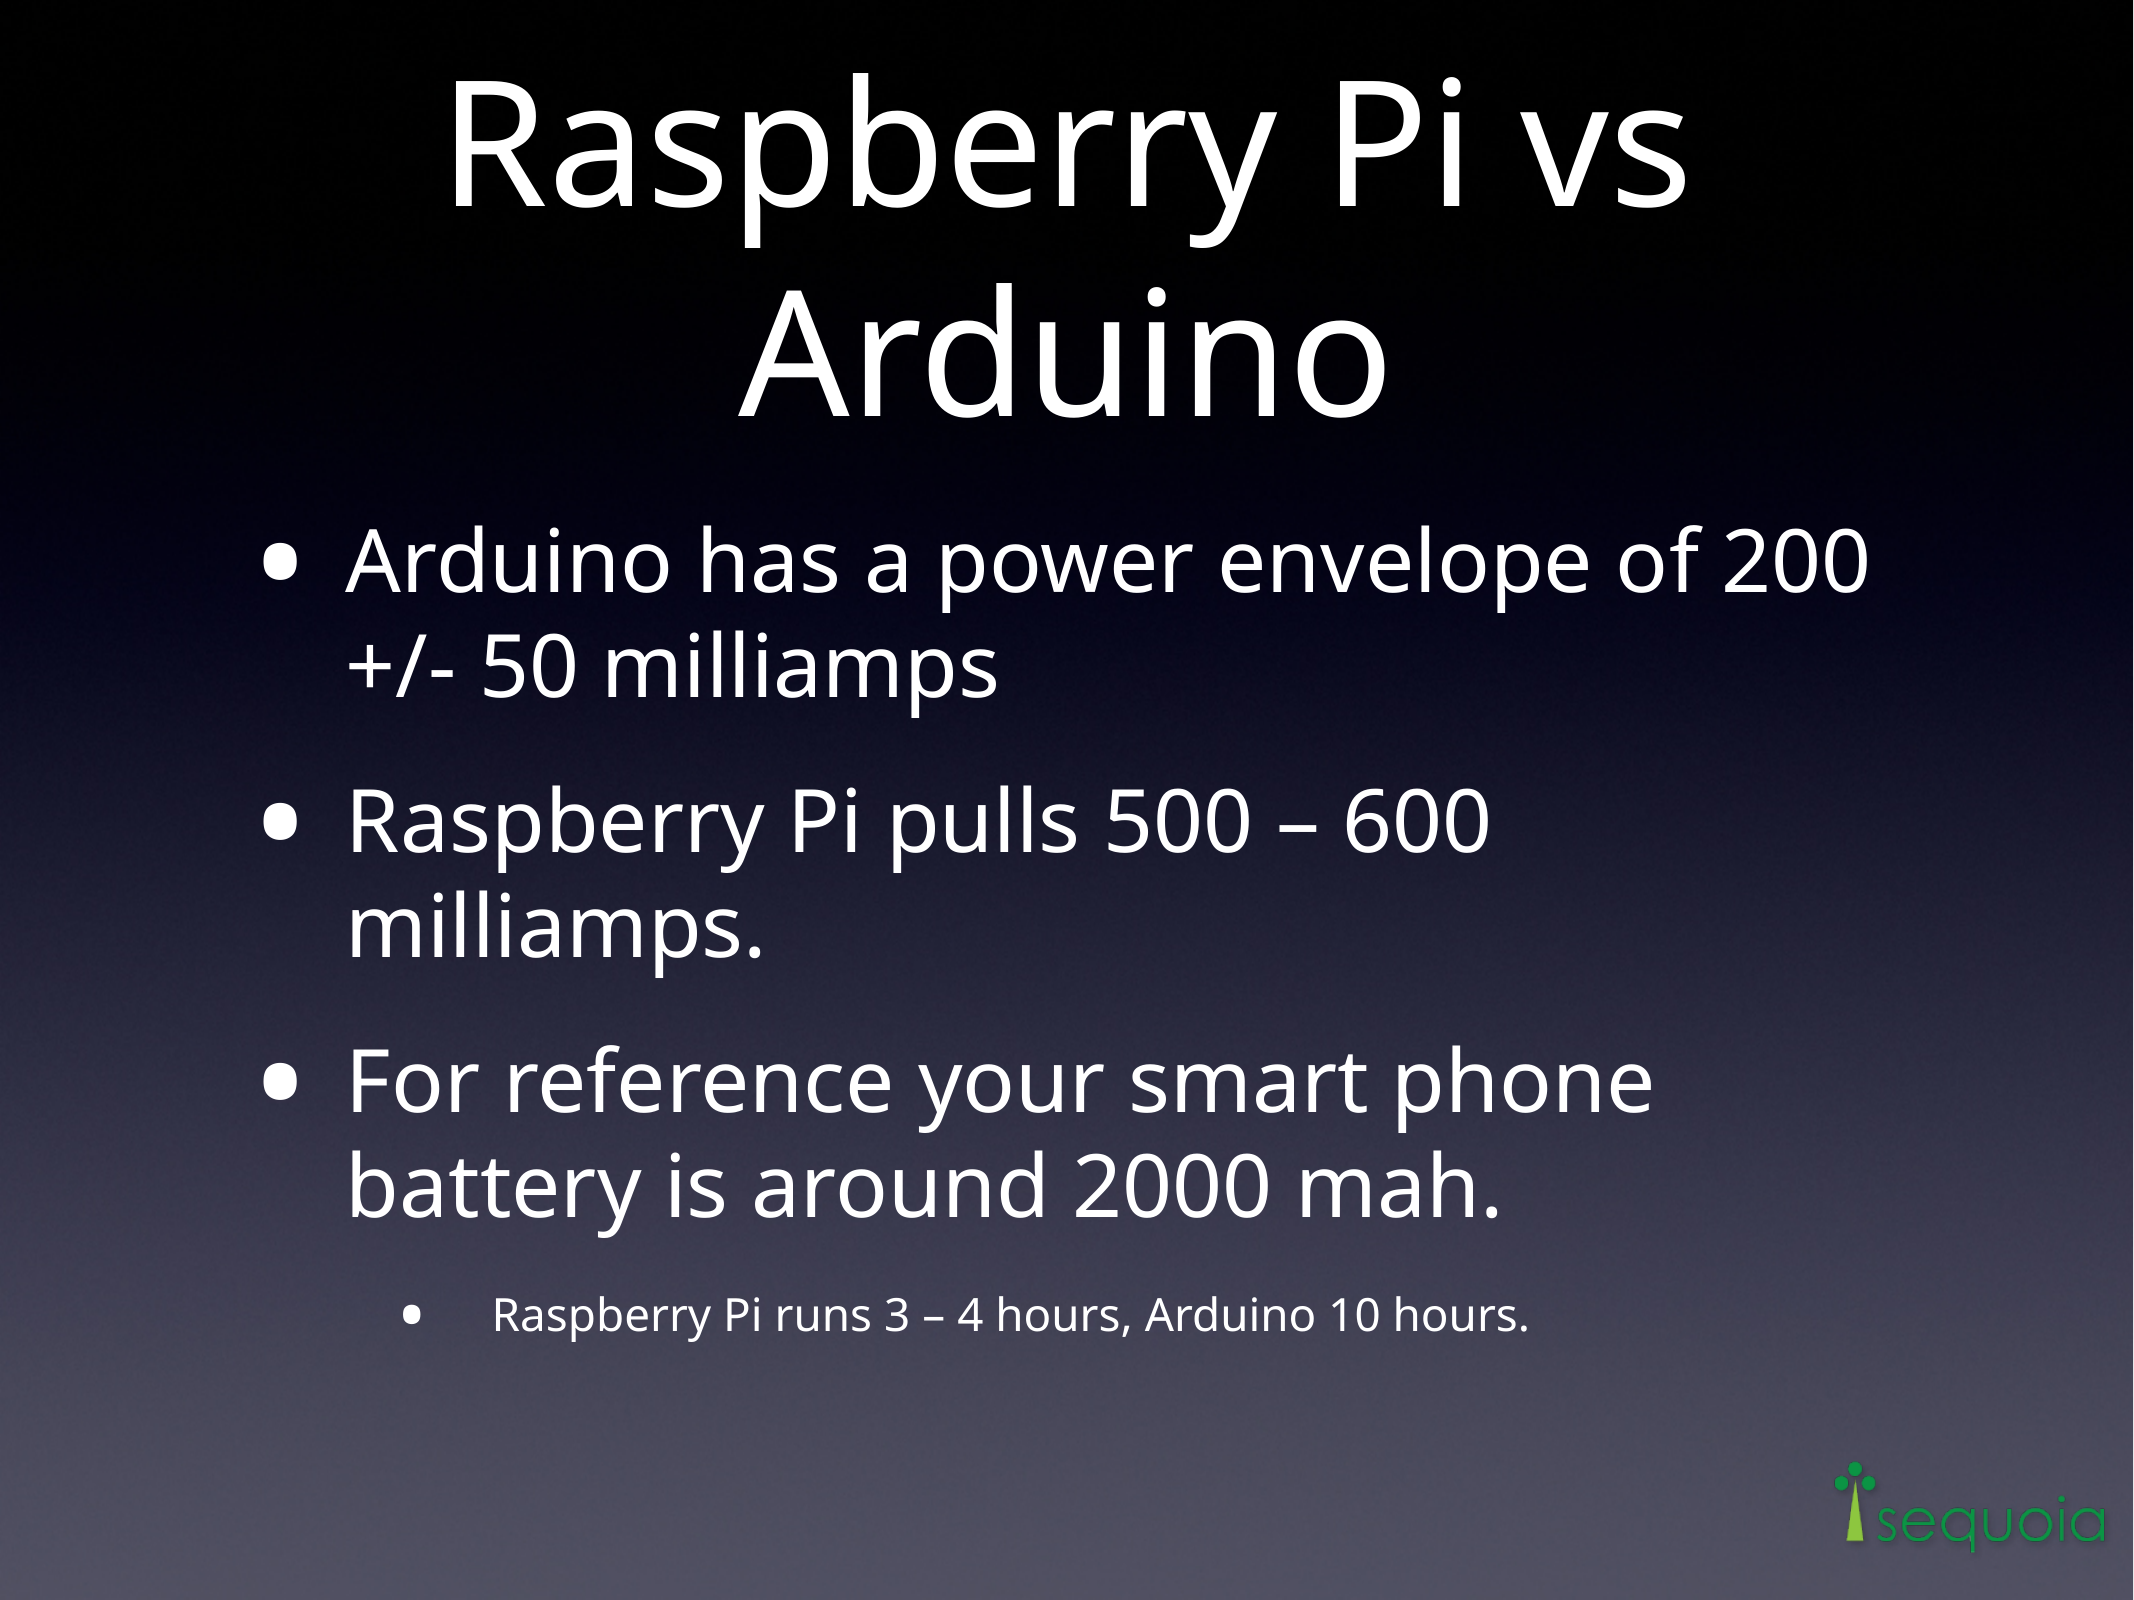

# Raspberry Pi vs Arduino
Arduino has a power envelope of 200 +/- 50 milliamps
Raspberry Pi pulls 500 – 600 milliamps.
For reference your smart phone battery is around 2000 mah.
Raspberry Pi runs 3 – 4 hours, Arduino 10 hours.